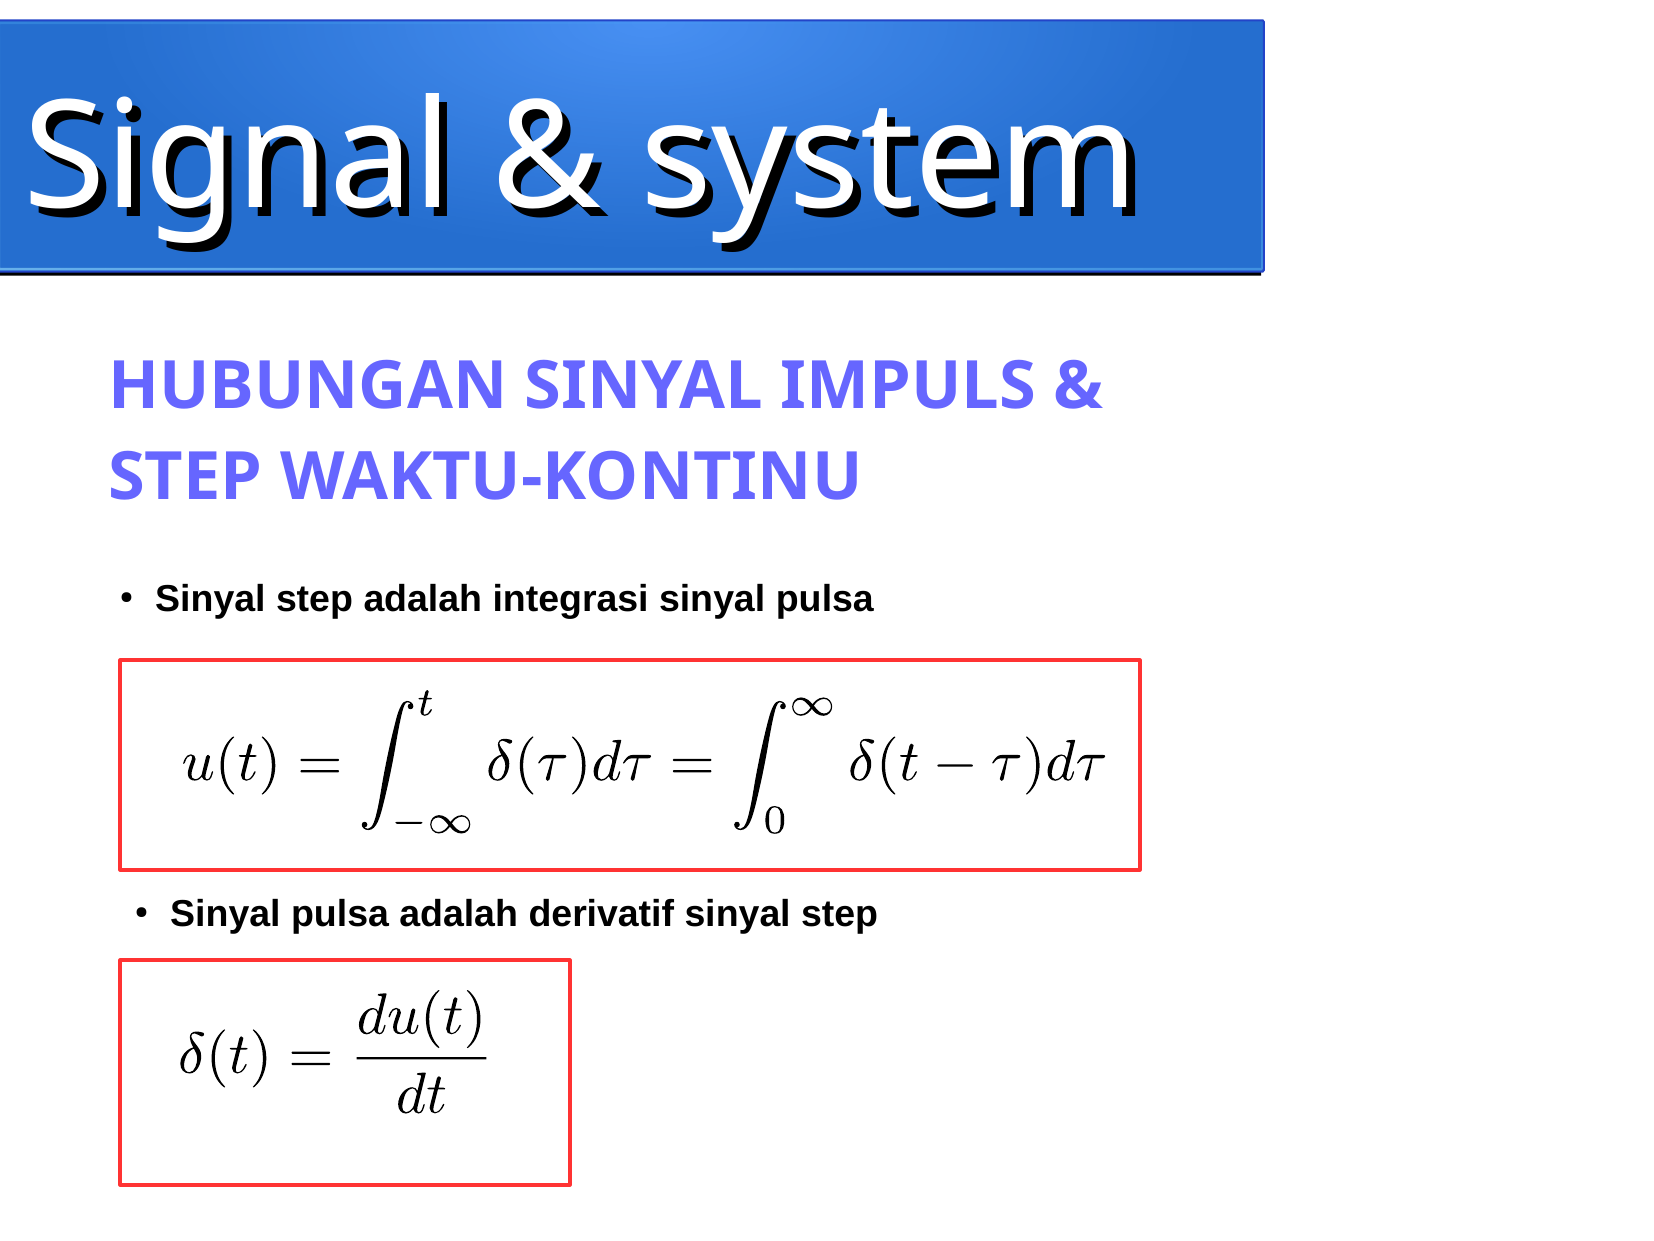

# Signal & system
HUBUNGAN SINYAL IMPULS & STEP WAKTU-KONTINU
Sinyal step adalah integrasi sinyal pulsa
Sinyal pulsa adalah derivatif sinyal step